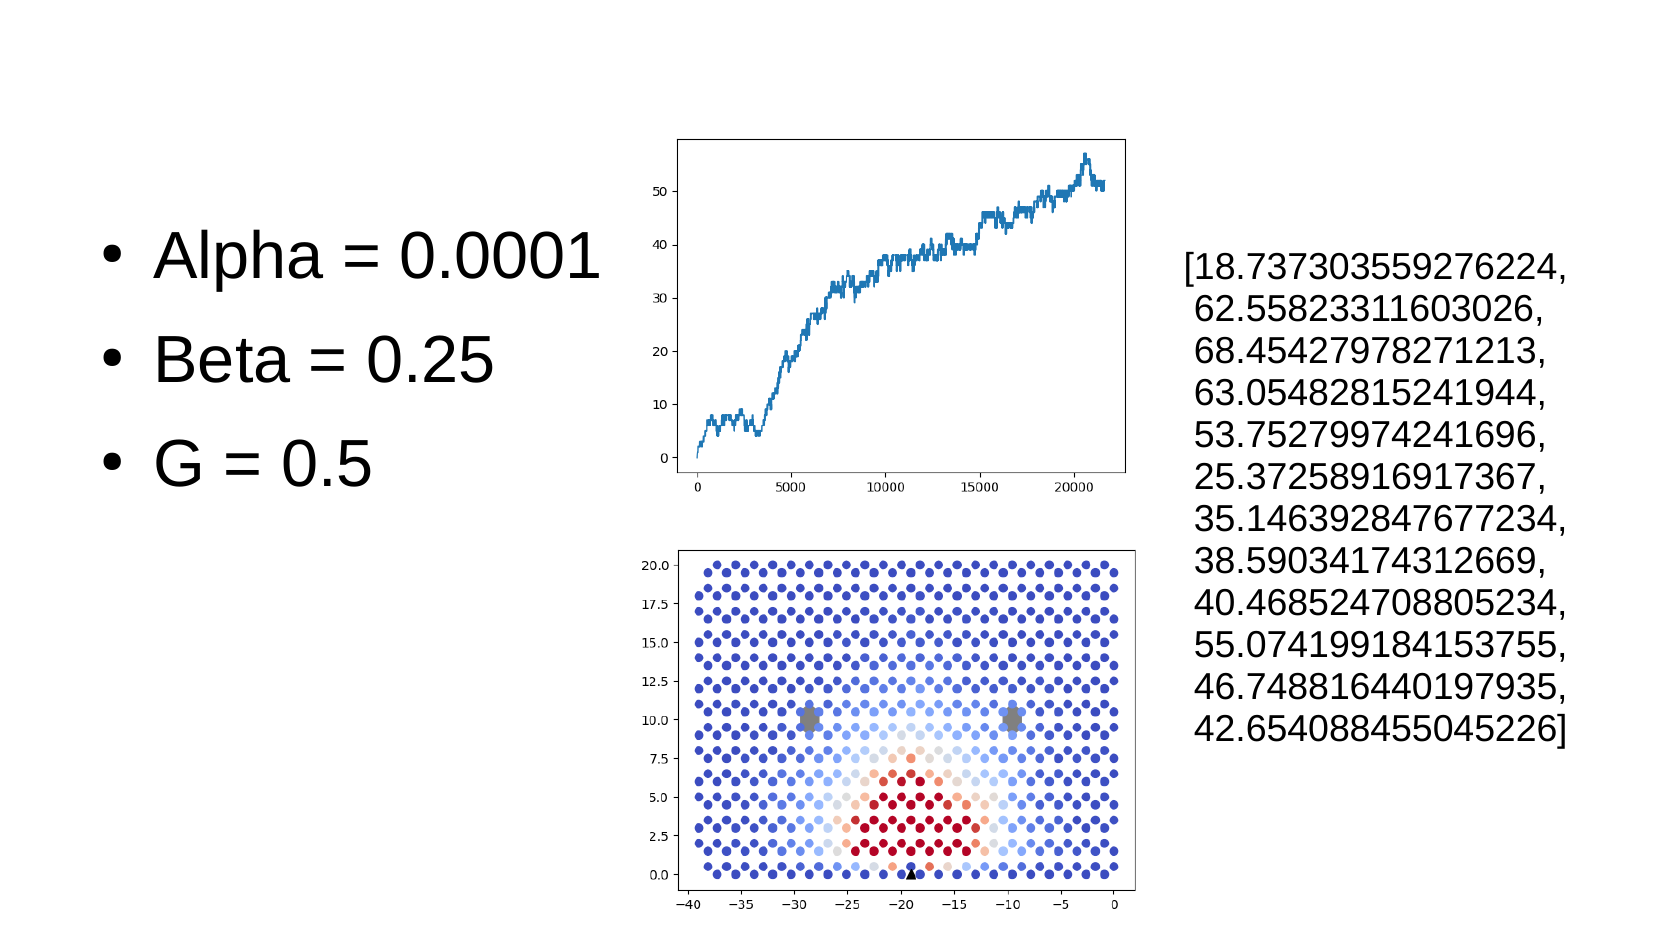

#
Alpha = 0.0001
Beta = 0.25
G = 0.5
[18.737303559276224,
 62.55823311603026,
 68.45427978271213,
 63.05482815241944,
 53.75279974241696,
 25.37258916917367,
 35.146392847677234,
 38.59034174312669,
 40.468524708805234,
 55.074199184153755,
 46.748816440197935,
 42.654088455045226]